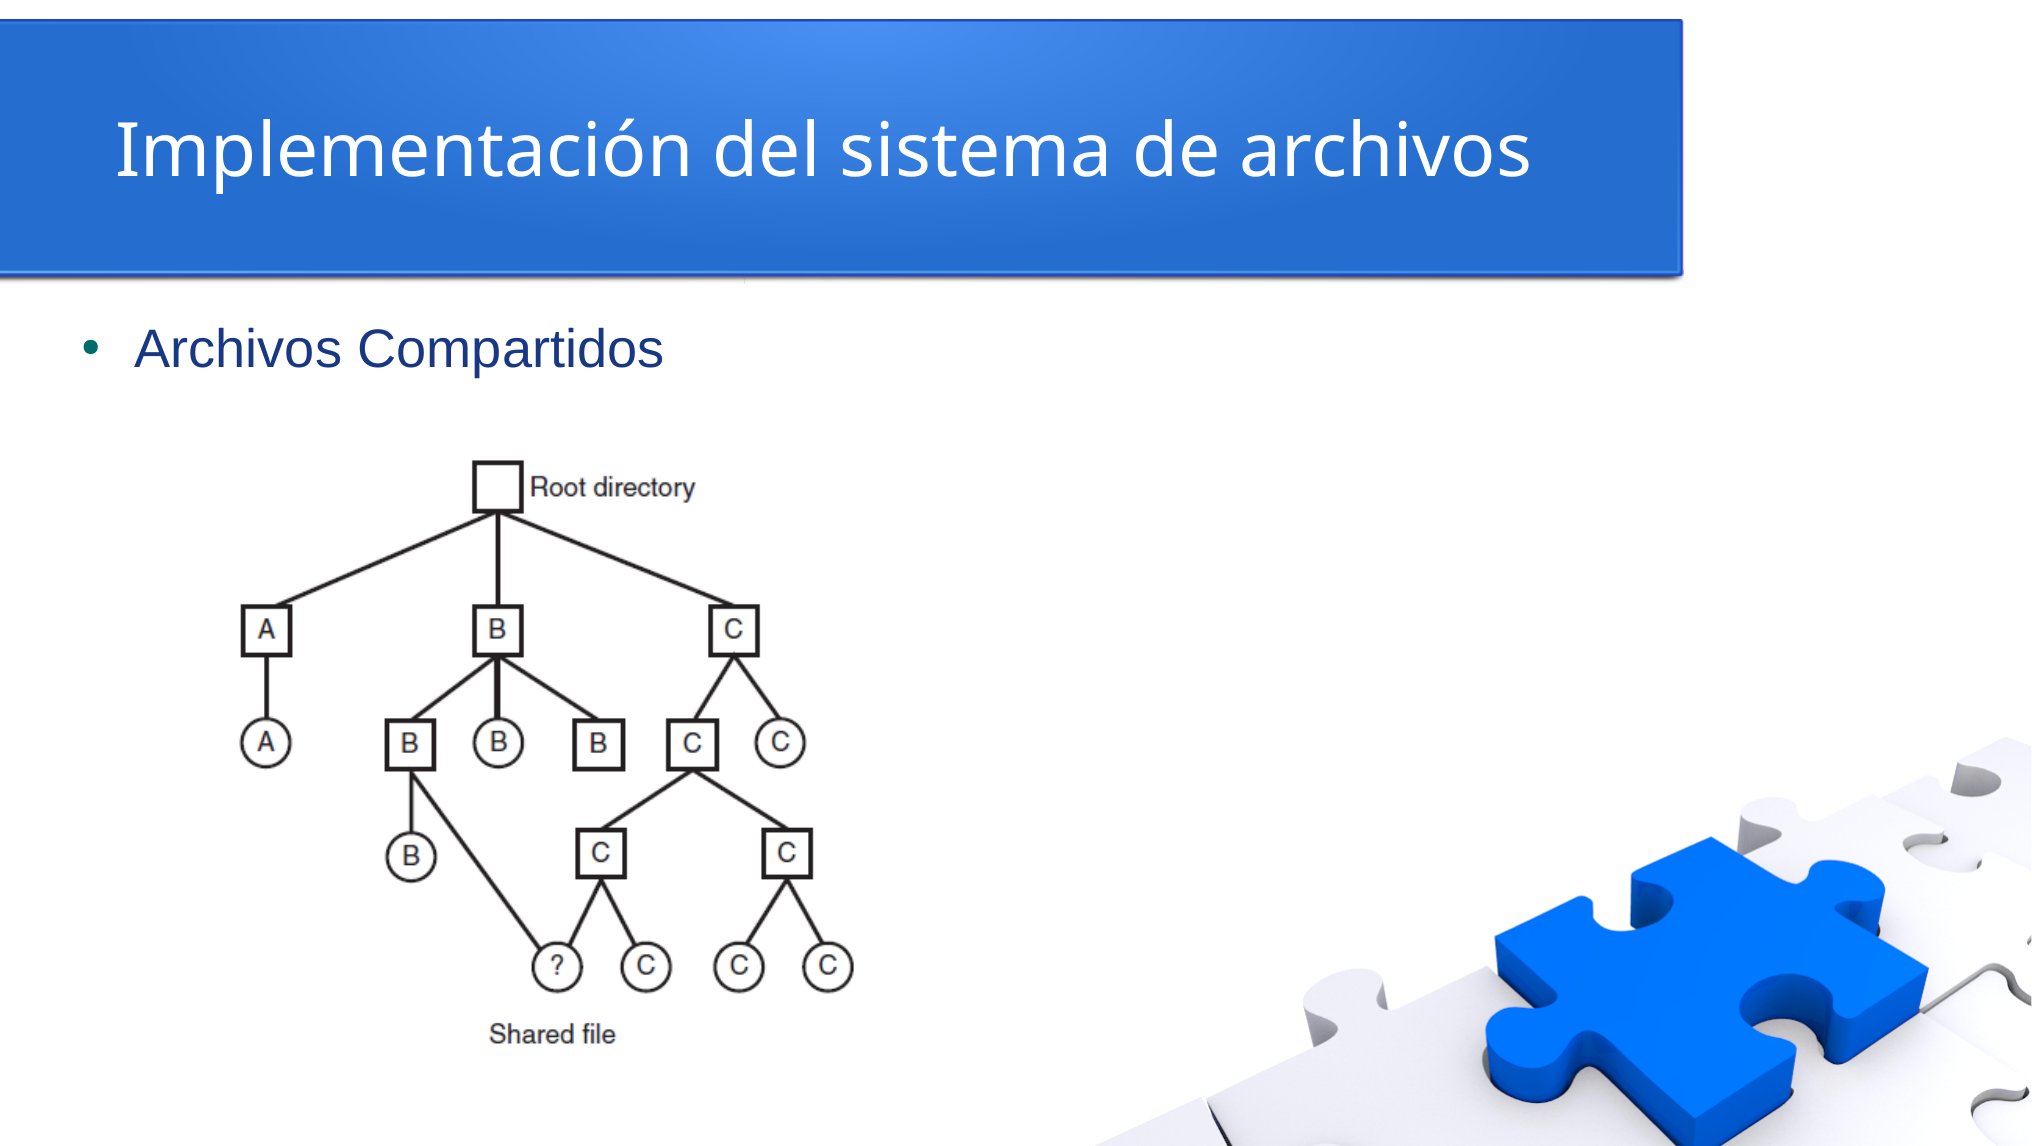

# Implementación del sistema de archivos
Archivos Compartidos